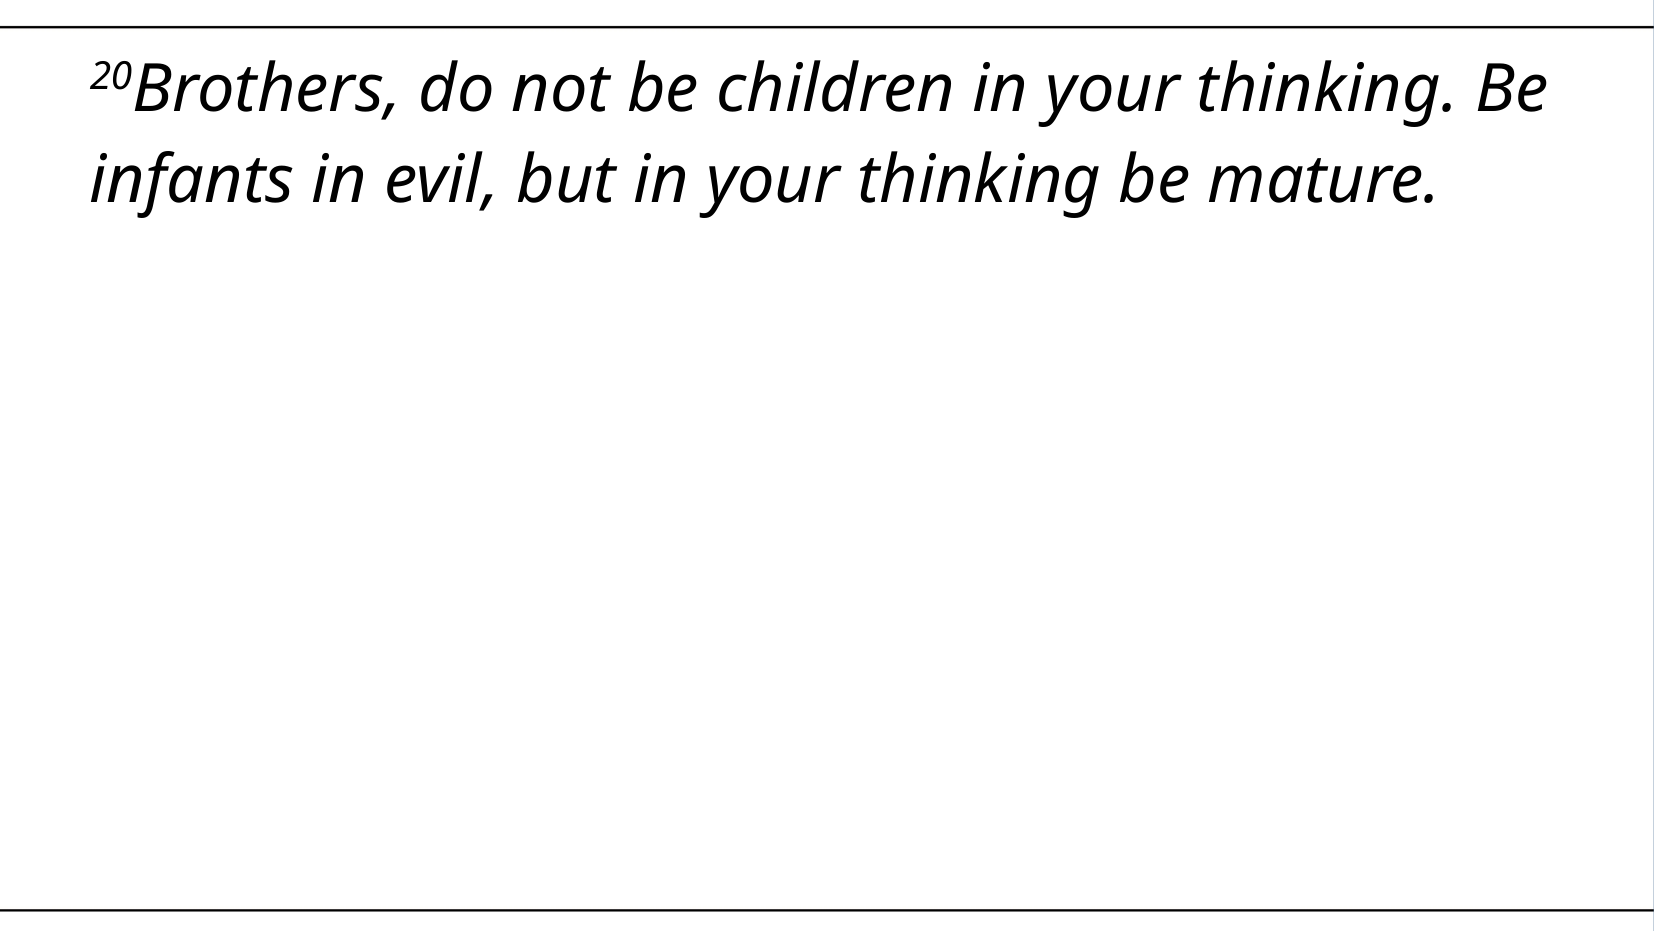

20Brothers, do not be children in your thinking. Be infants in evil, but in your thinking be mature.